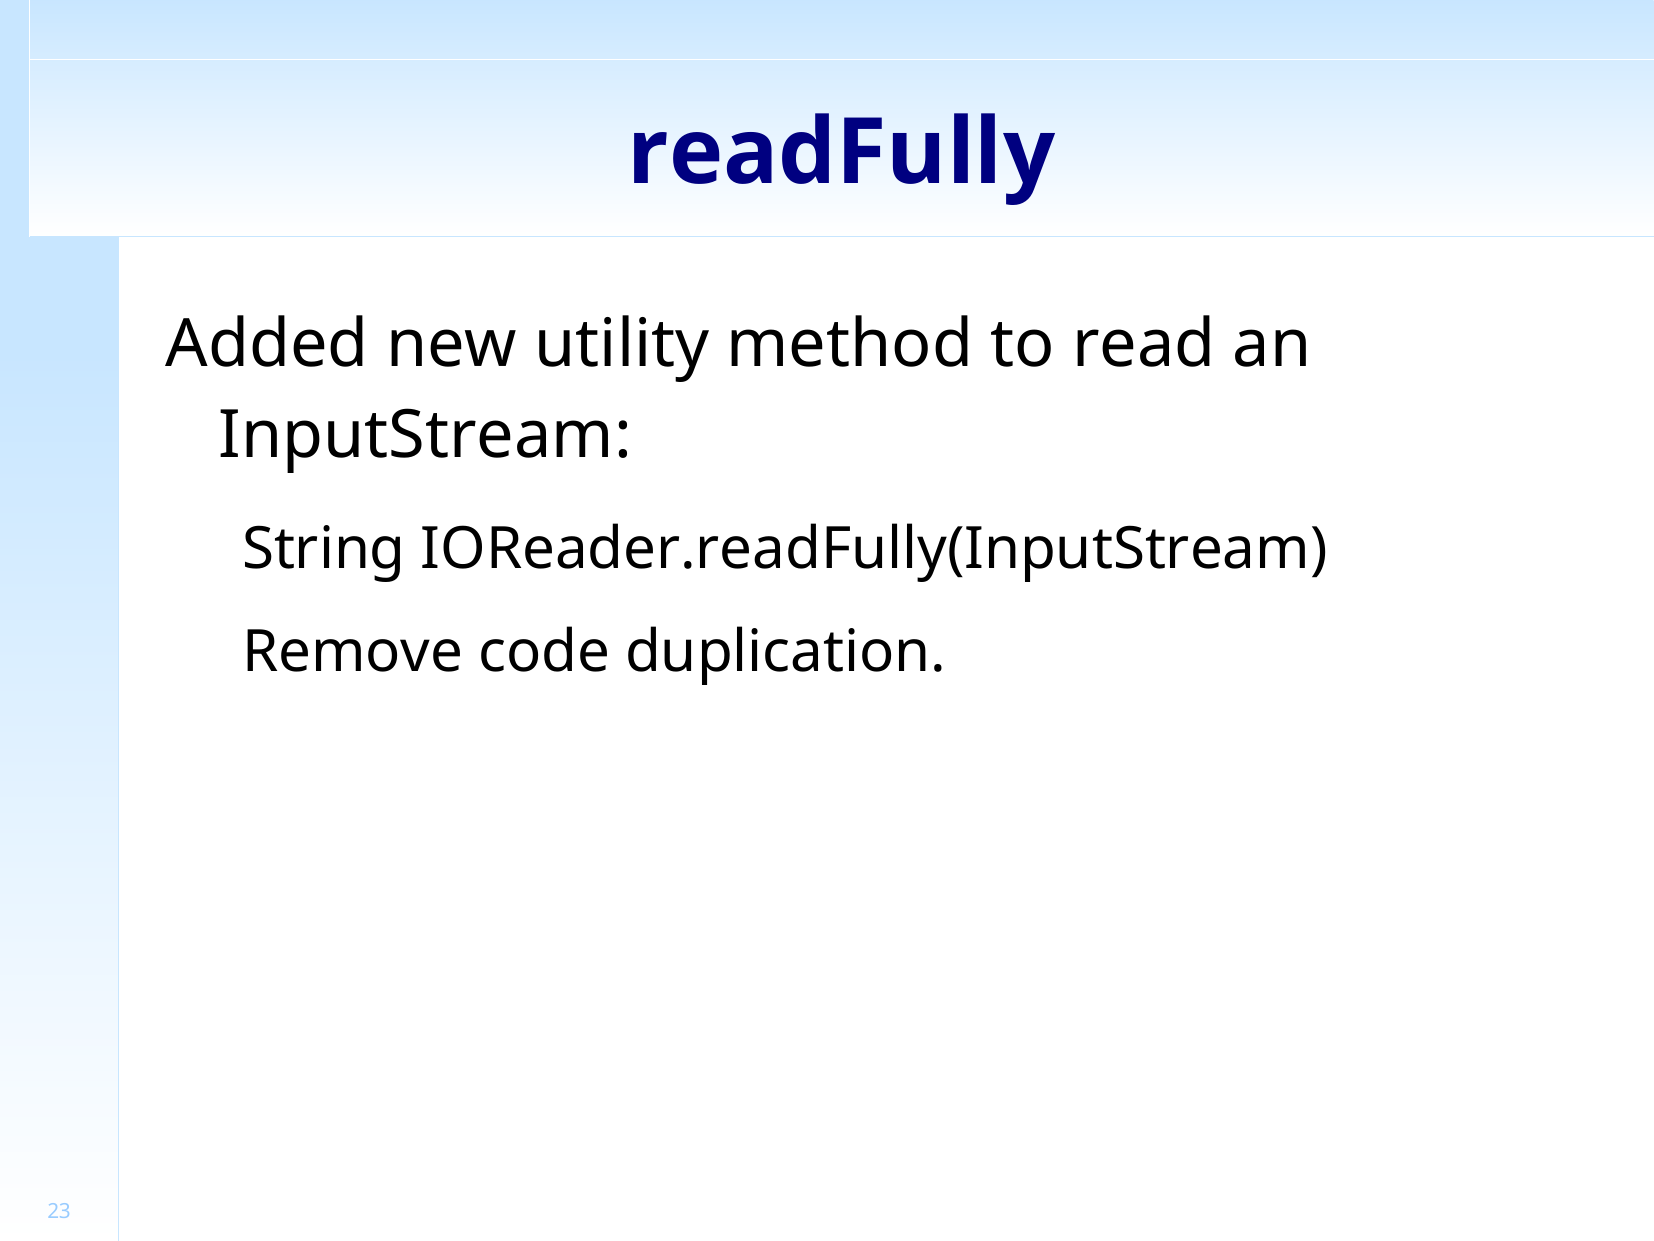

# readFully
Added new utility method to read an InputStream:
String IOReader.readFully(InputStream)
Remove code duplication.